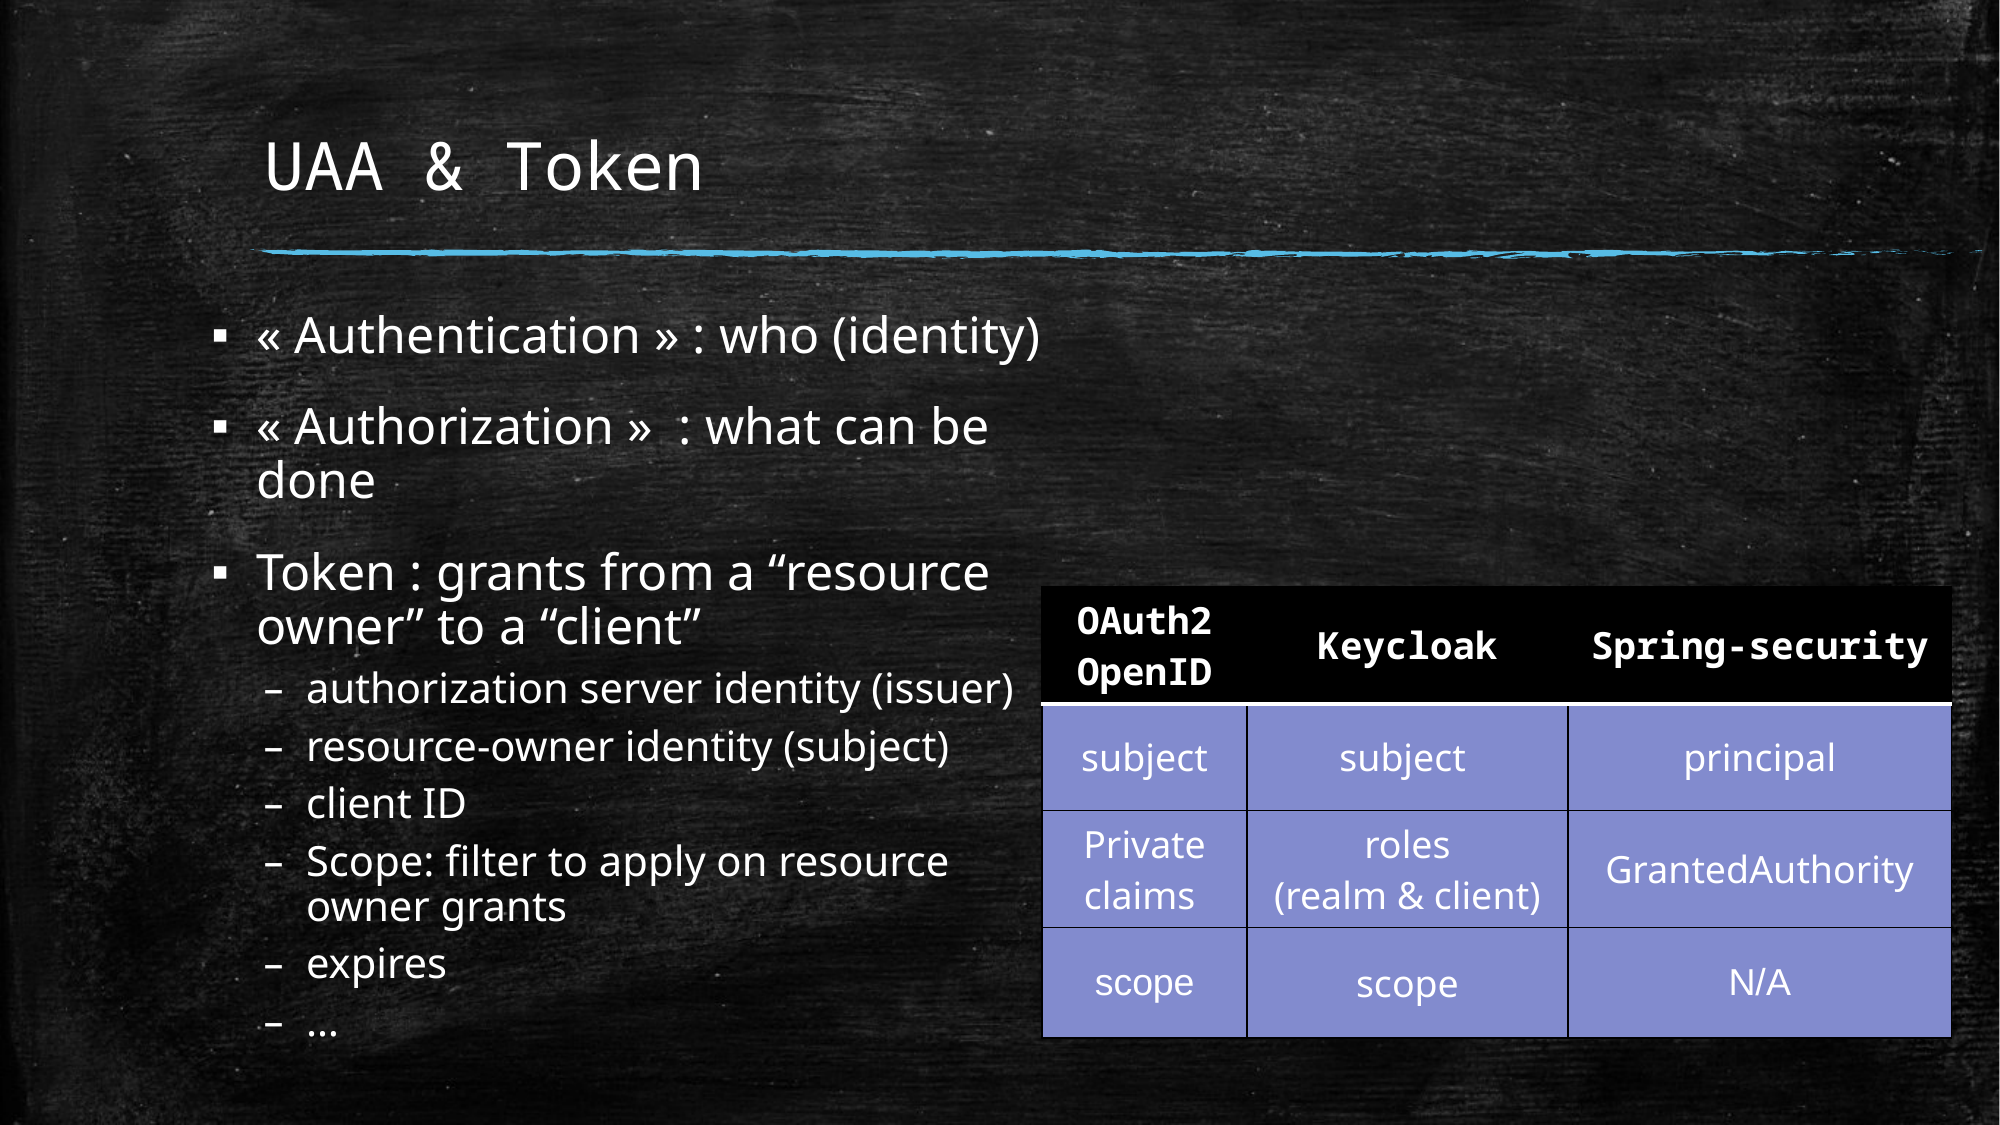

# UAA & Token
« Authentication » : who (identity)
« Authorization » : what can be done
Token : grants from a “resource owner” to a “client”
authorization server identity (issuer)
resource-owner identity (subject)
client ID
Scope: filter to apply on resource owner grants
expires
…
| OAuth2 OpenID | Keycloak | Spring-security |
| --- | --- | --- |
| subject | subject | principal |
| Private claims | roles (realm & client) | GrantedAuthority |
| scope | scope | N/A |